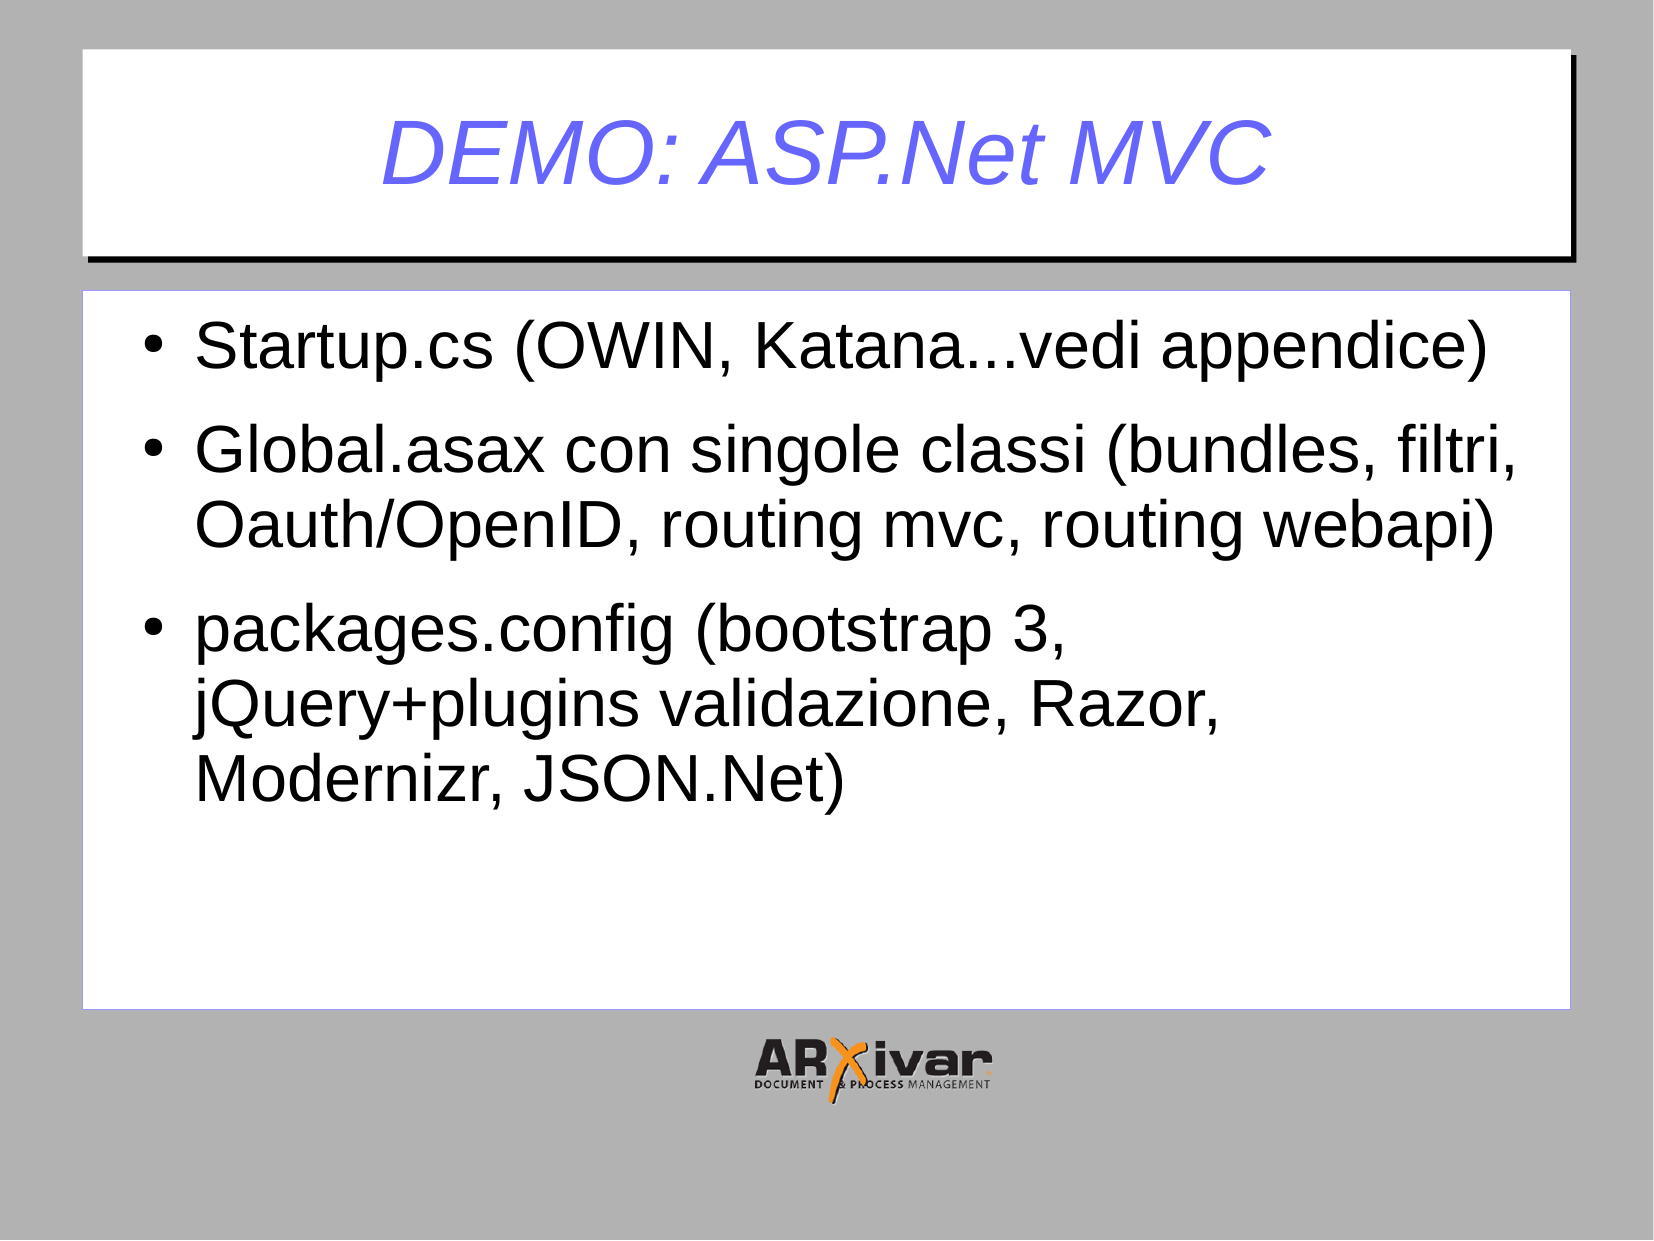

# DEMO: ASP.Net MVC
Startup.cs (OWIN, Katana...vedi appendice)
Global.asax con singole classi (bundles, filtri, Oauth/OpenID, routing mvc, routing webapi)
packages.config (bootstrap 3, jQuery+plugins validazione, Razor, Modernizr, JSON.Net)